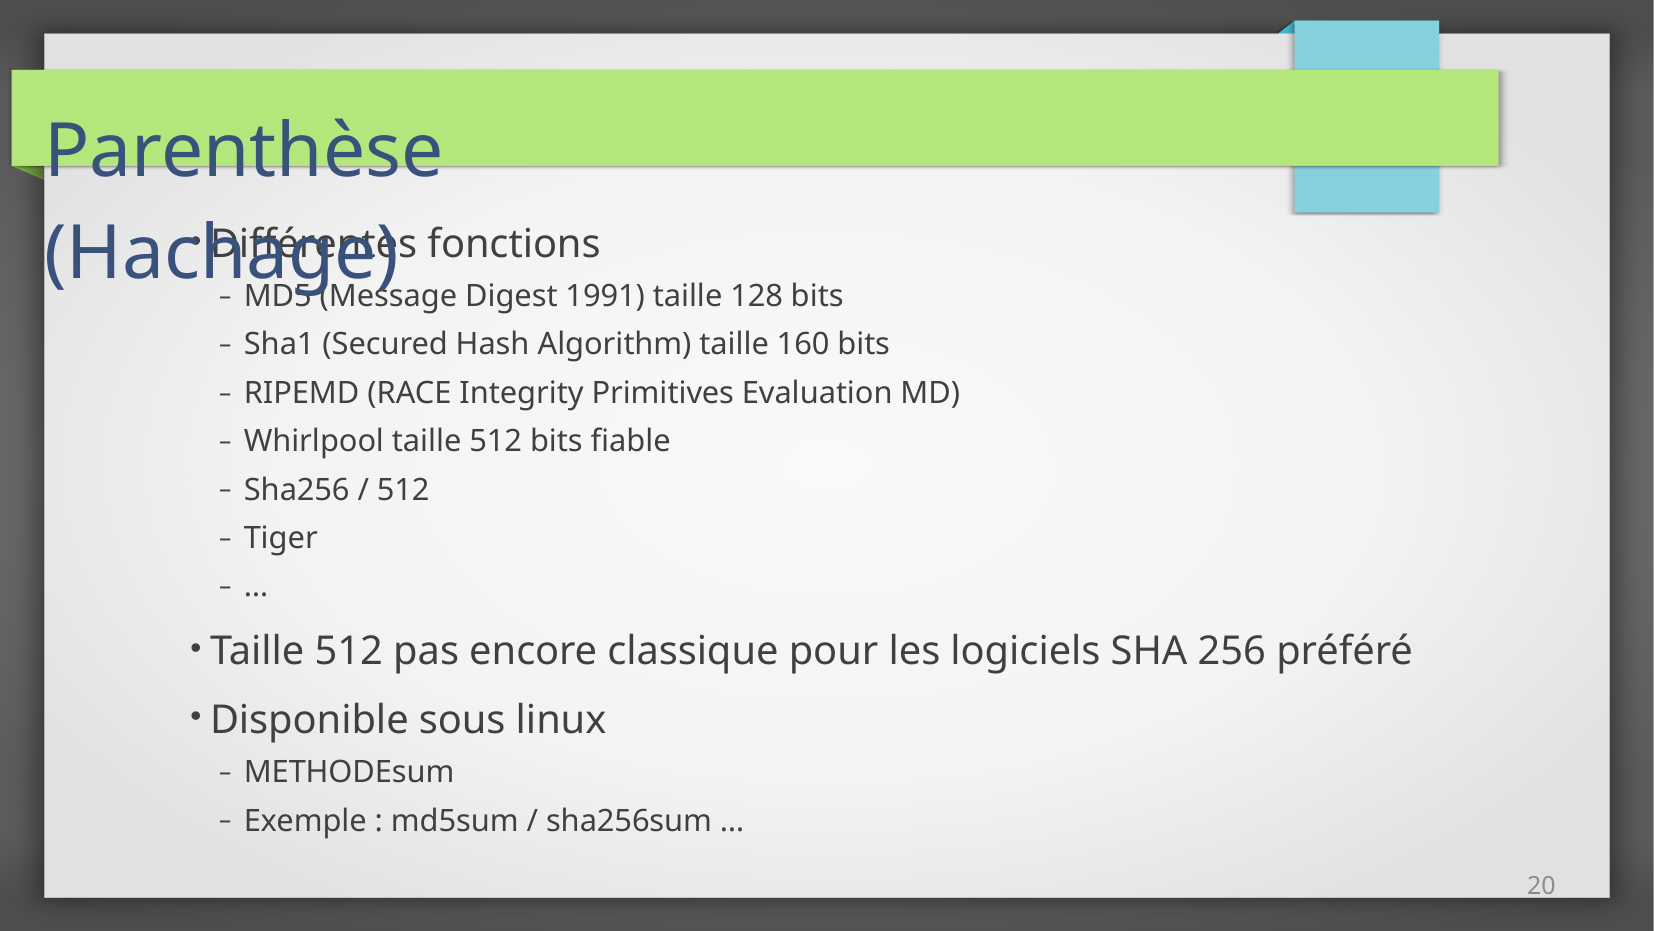

Parenthèse (Hachage)
Différentes fonctions
MD5 (Message Digest 1991) taille 128 bits
Sha1 (Secured Hash Algorithm) taille 160 bits
RIPEMD (RACE Integrity Primitives Evaluation MD)
Whirlpool taille 512 bits fiable
Sha256 / 512
Tiger
…
Taille 512 pas encore classique pour les logiciels SHA 256 préféré
Disponible sous linux
METHODEsum
Exemple : md5sum / sha256sum …